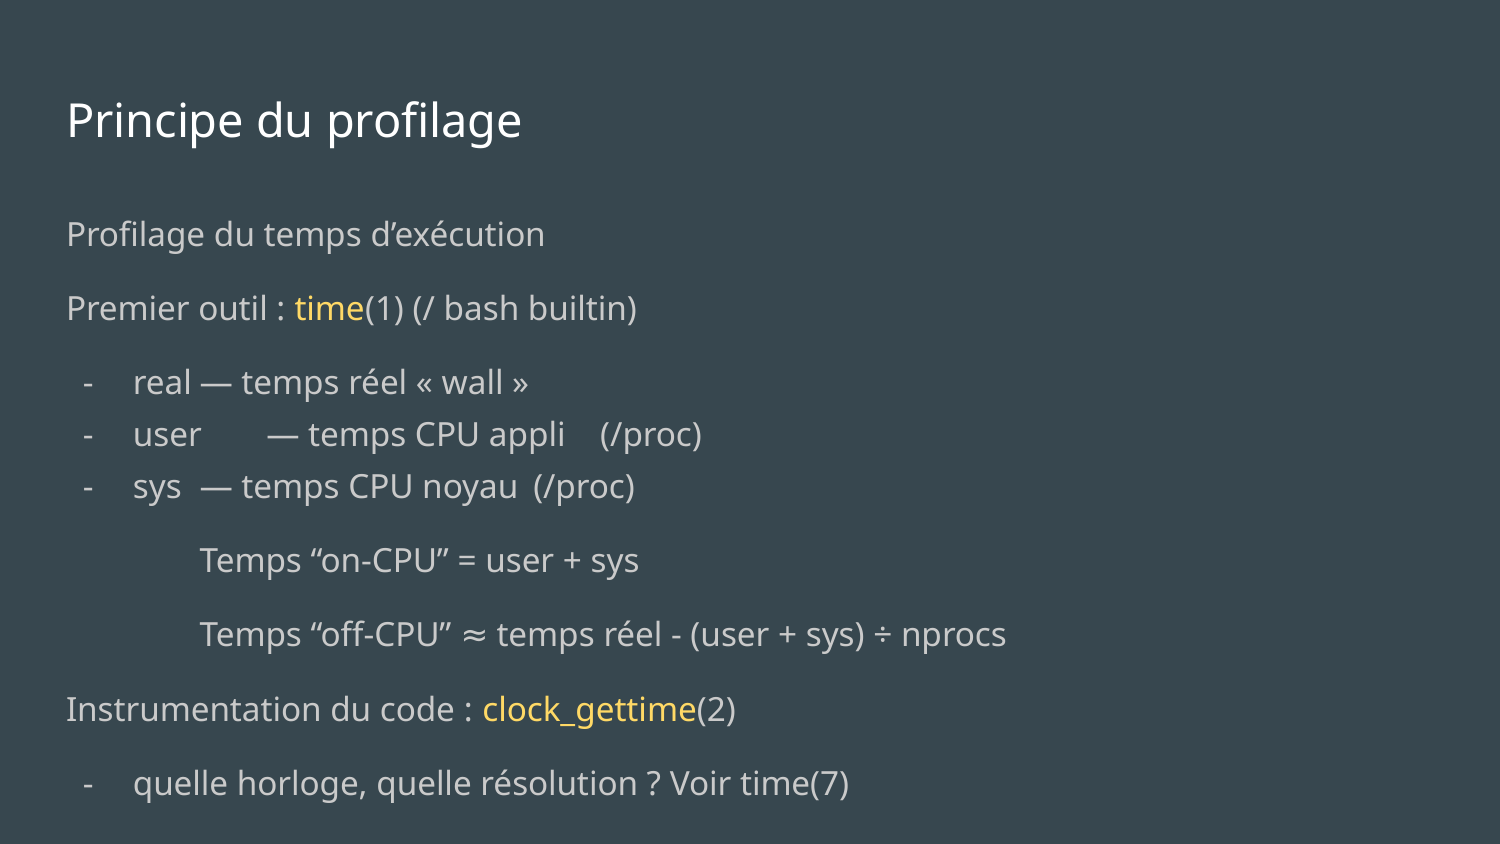

# Principe du profilage
Profilage du temps d’exécution
Premier outil : time(1) (/ bash builtin)
real	— temps réel « wall »
user	— temps CPU appli	(/proc)
sys	— temps CPU noyau	(/proc)
Temps “on-CPU” = user + sys
Temps “off-CPU” ≈ temps réel - (user + sys) ÷ nprocs
Instrumentation du code : clock_gettime(2)
quelle horloge, quelle résolution ? Voir time(7)